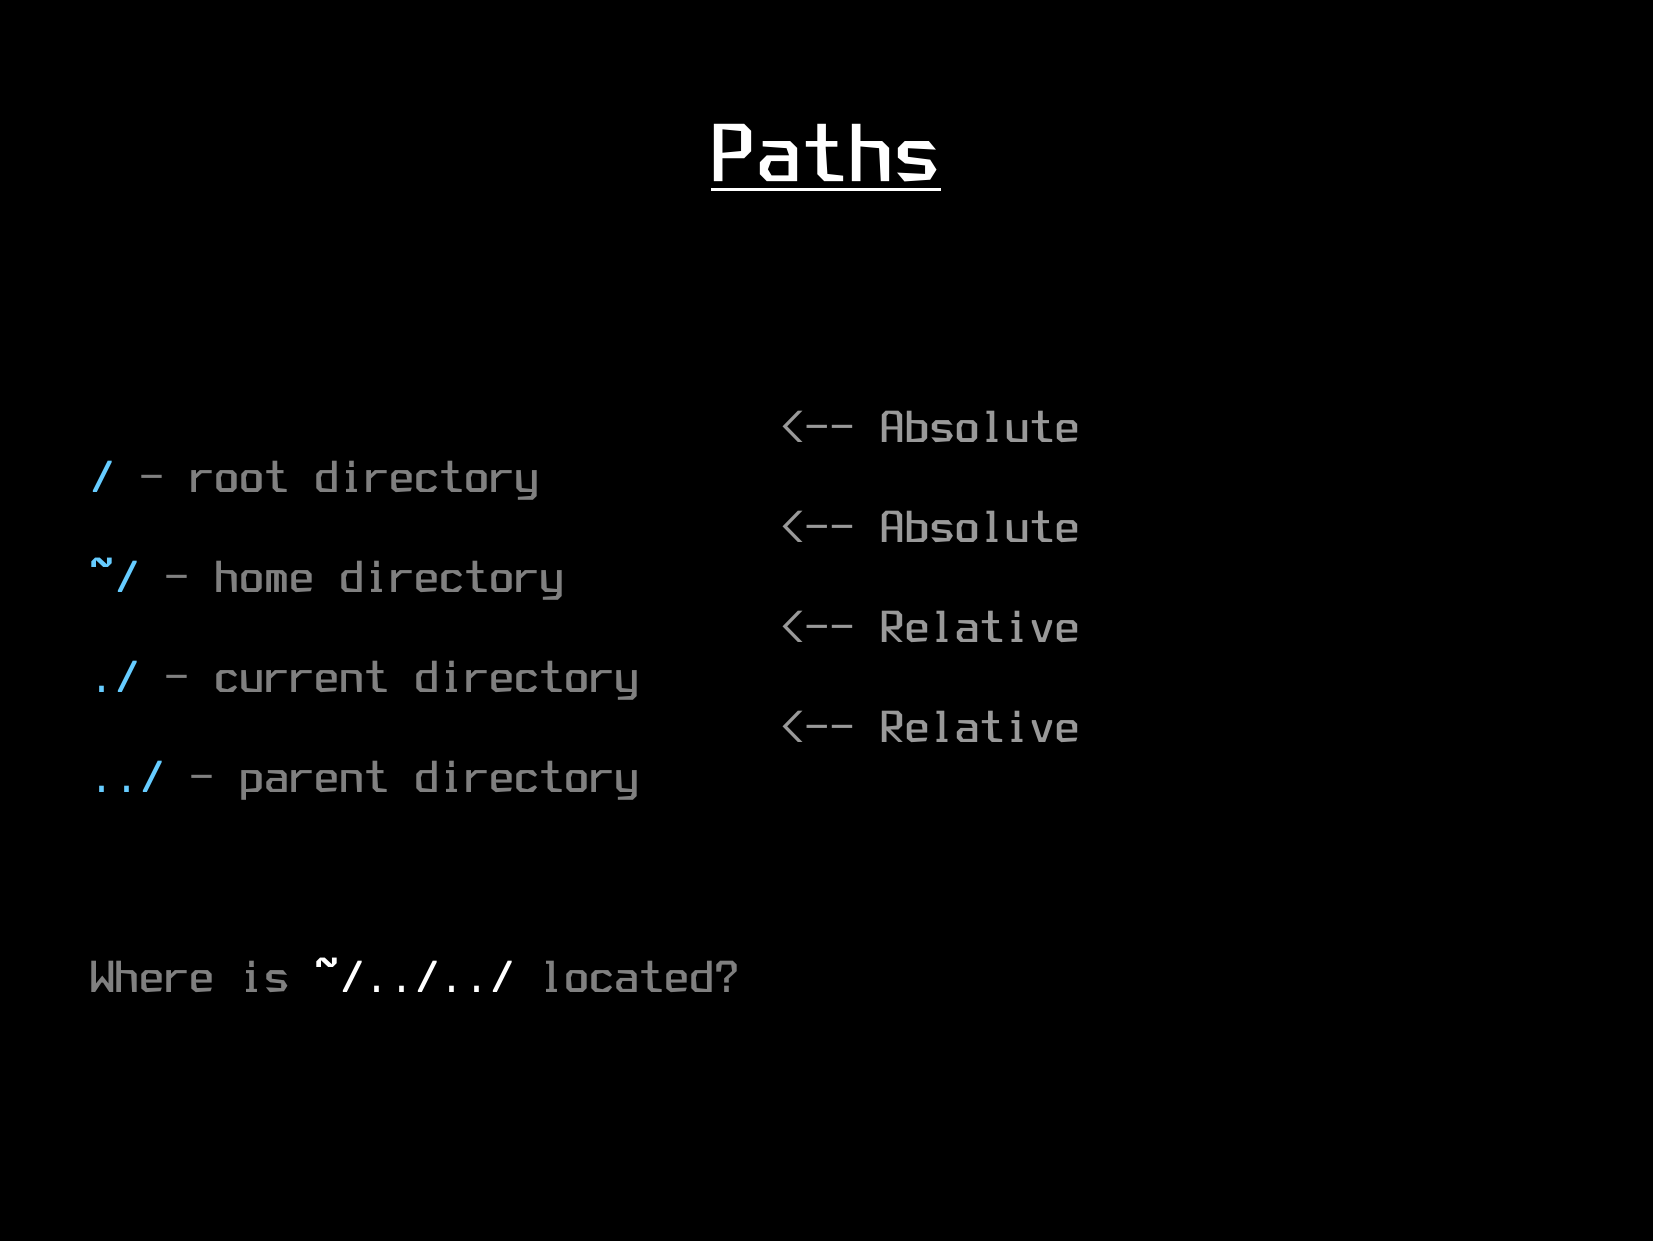

# Paths
| / - root directory ~/ - home directory ./ - current directory ../ - parent directory Where is ~/../../ located? | <-- Absolute <-- Absolute <-- Relative <-- Relative |
| --- | --- |